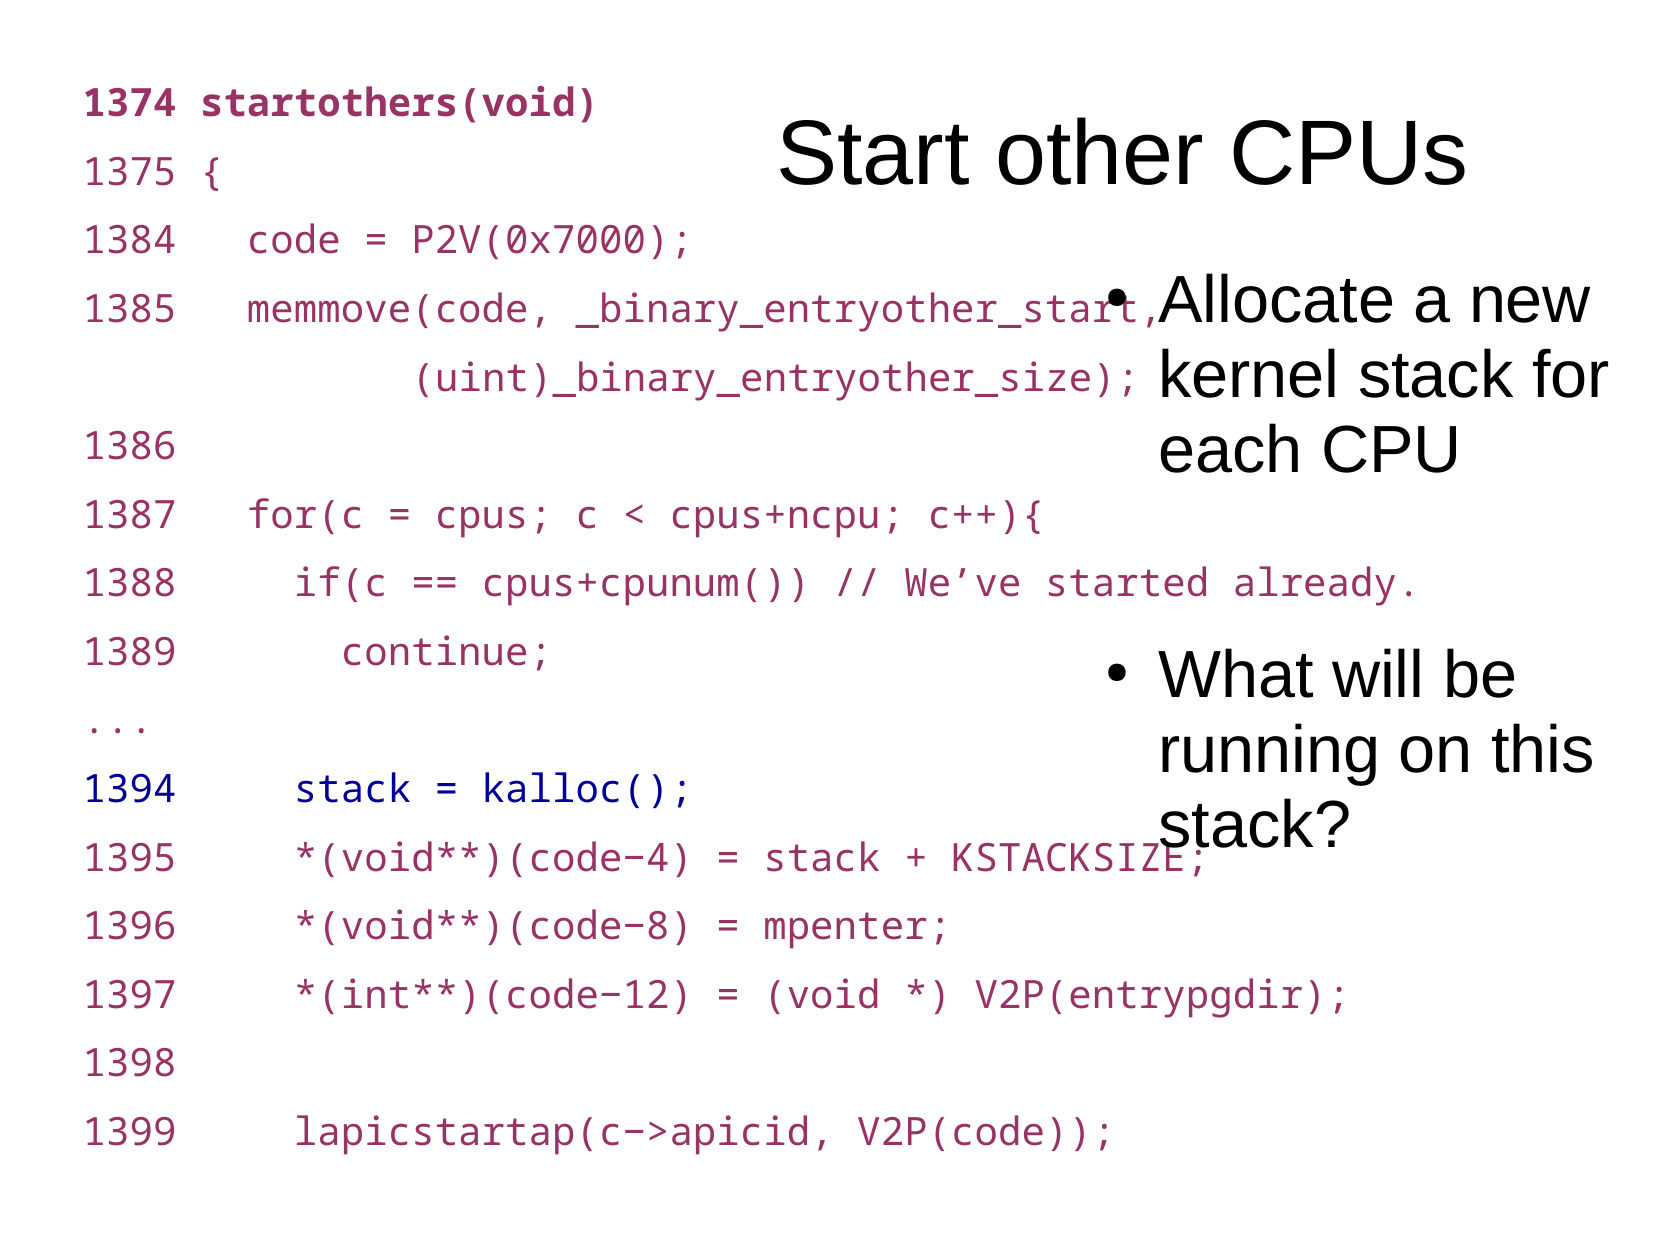

Start other CPUs
# 1374 startothers(void)
1375 {
1384 code = P2V(0x7000);
1385 memmove(code, _binary_entryother_start,
 (uint)_binary_entryother_size);
1386
1387 for(c = cpus; c < cpus+ncpu; c++){
1388 if(c == cpus+cpunum()) // We’ve started already.
1389 continue;
...
1394 stack = kalloc();
1395 *(void**)(code−4) = stack + KSTACKSIZE;
1396 *(void**)(code−8) = mpenter;
1397 *(int**)(code−12) = (void *) V2P(entrypgdir);
1398
1399 lapicstartap(c−>apicid, V2P(code));
Allocate a new kernel stack for each CPU
What will be running on this stack?